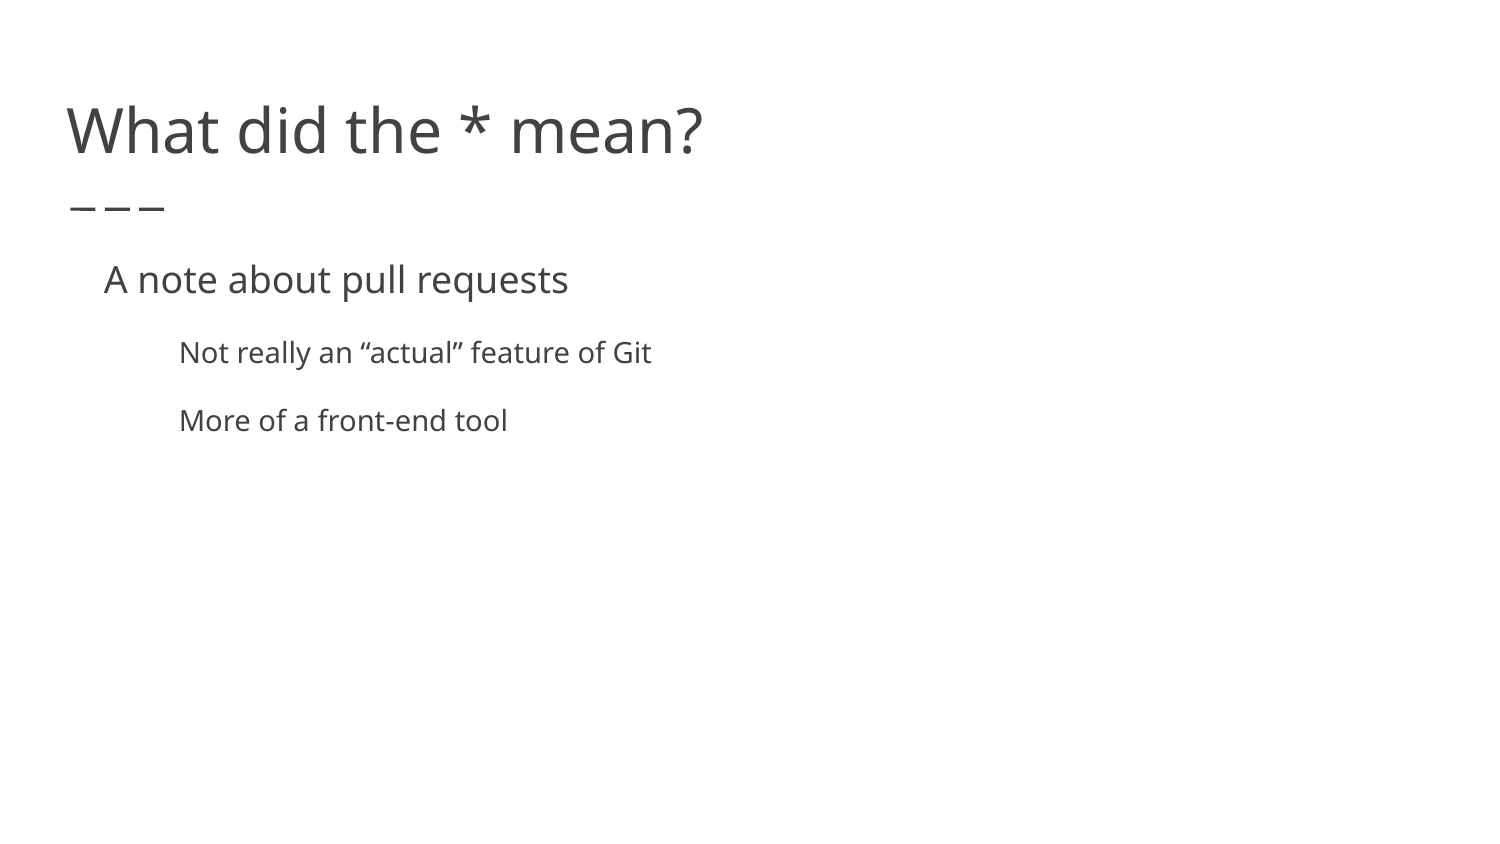

# What did the * mean?
A note about pull requests
Not really an “actual” feature of Git
More of a front-end tool